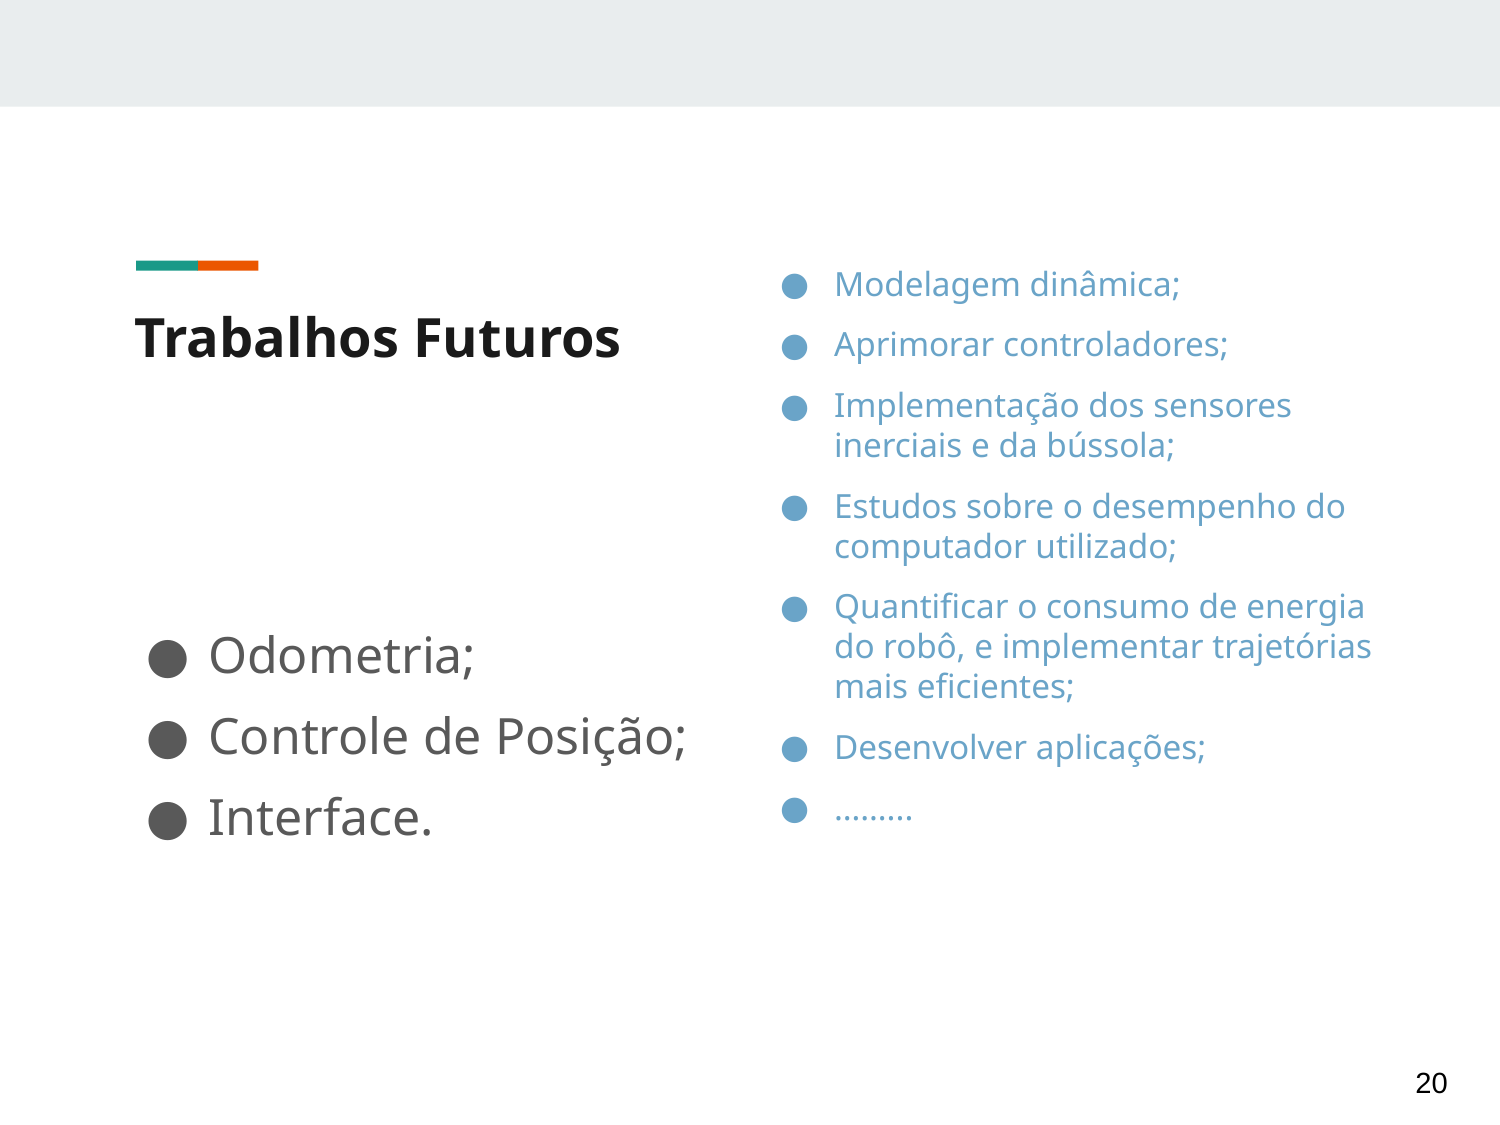

Modelagem dinâmica;
Aprimorar controladores;
Implementação dos sensores inerciais e da bússola;
Estudos sobre o desempenho do computador utilizado;
Quantificar o consumo de energia do robô, e implementar trajetórias mais eficientes;
Desenvolver aplicações;
……...
# Trabalhos Futuros
Odometria;
Controle de Posição;
Interface.